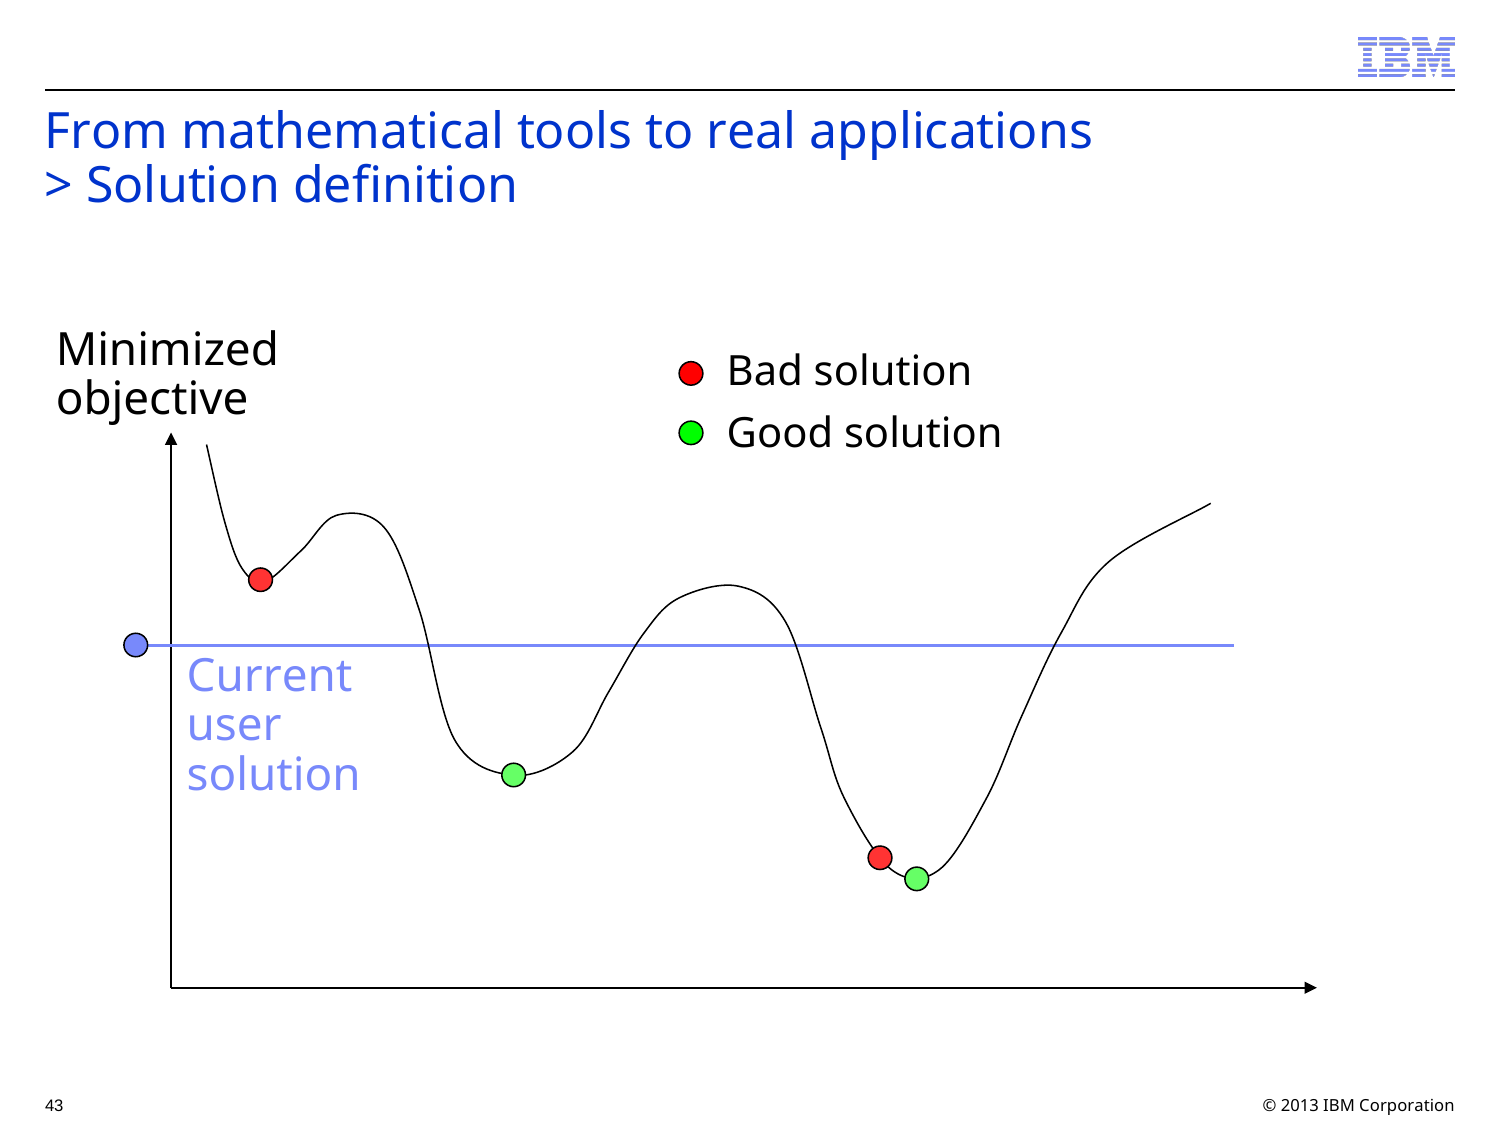

# From mathematical tools to real applications > Solution definition
Minimized
objective
Bad solution
Good solution
Current
user
solution
43